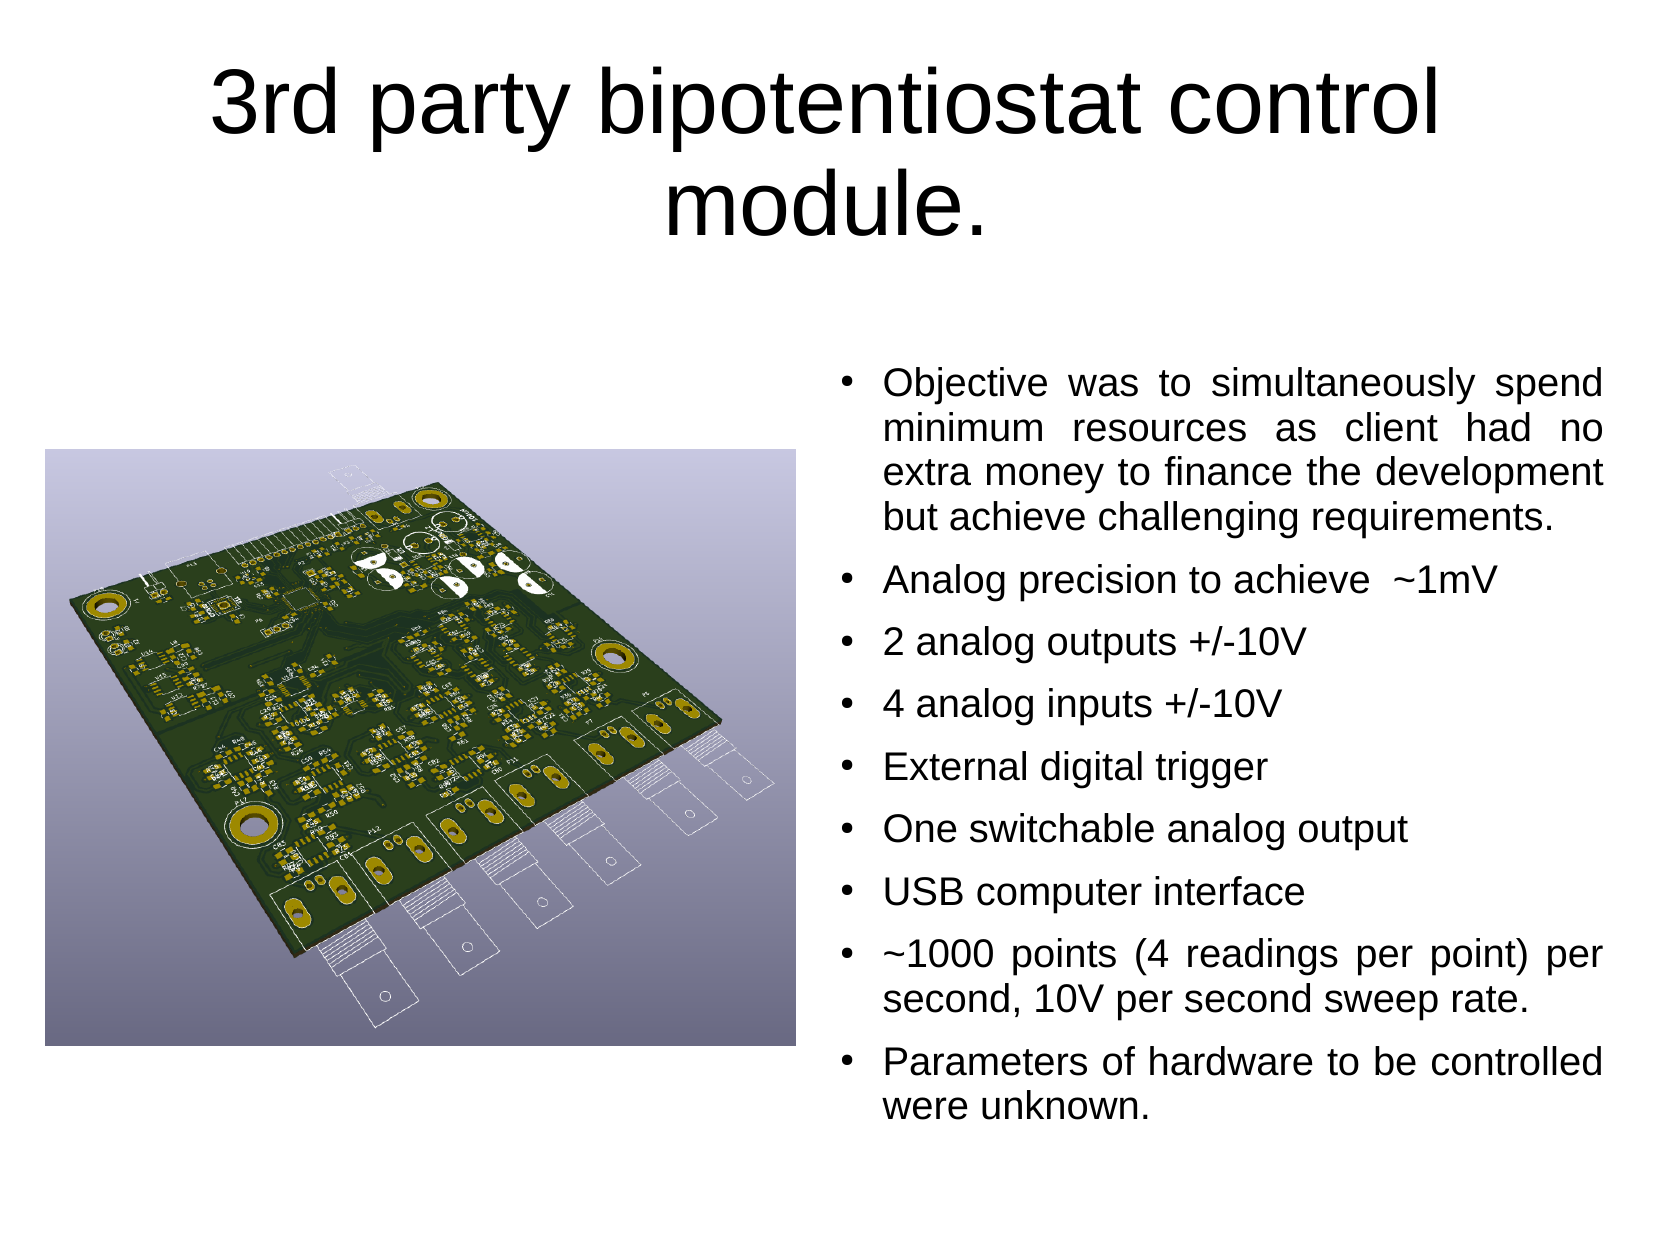

# 3rd party bipotentiostat control module.
Objective was to simultaneously spend minimum resources as client had no extra money to finance the development but achieve challenging requirements.
Analog precision to achieve ~1mV
2 analog outputs +/-10V
4 analog inputs +/-10V
External digital trigger
One switchable analog output
USB computer interface
~1000 points (4 readings per point) per second, 10V per second sweep rate.
Parameters of hardware to be controlled were unknown.